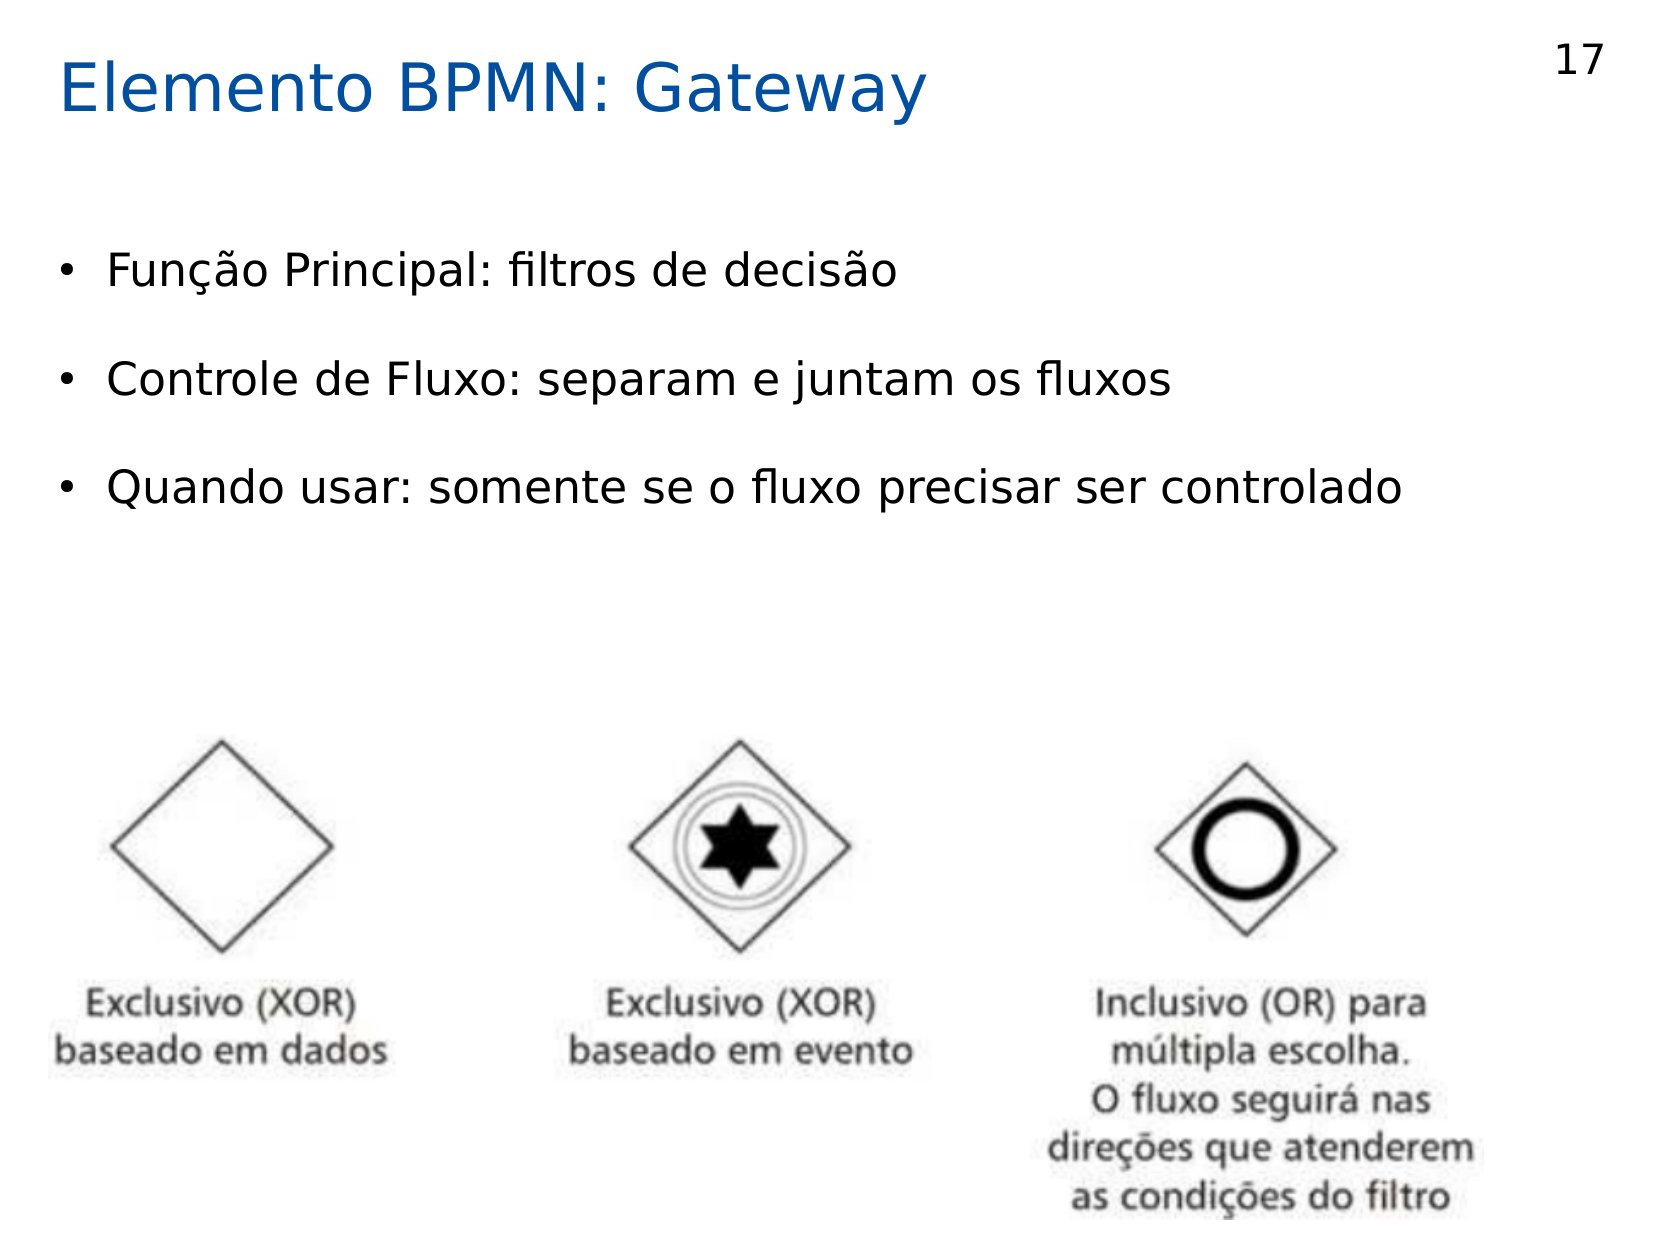

# Elemento BPMN: Gateway
17
Função Principal: filtros de decisão
Controle de Fluxo: separam e juntam os fluxos
Quando usar: somente se o fluxo precisar ser controlado